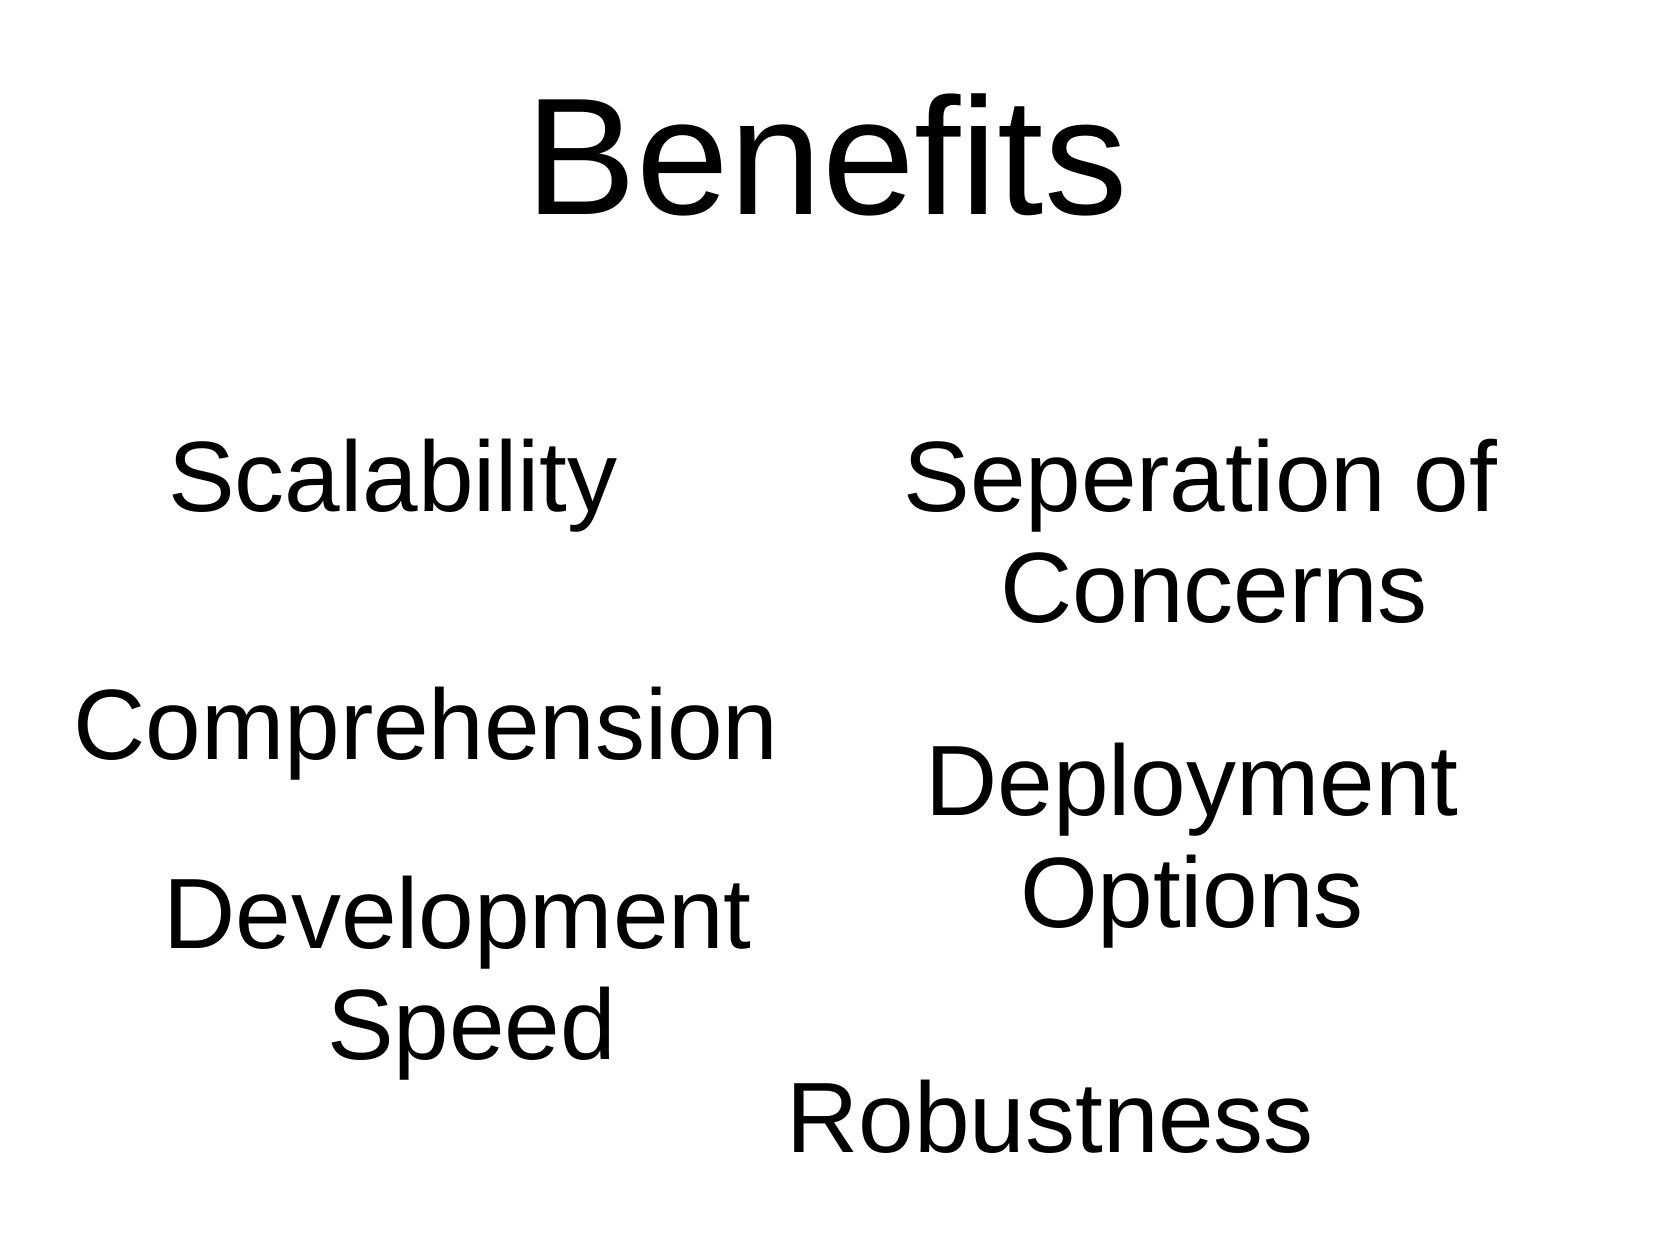

# Benefits
Scalability
Seperation of
Concerns
Comprehension
Deployment
Options
Development
Speed
Robustness